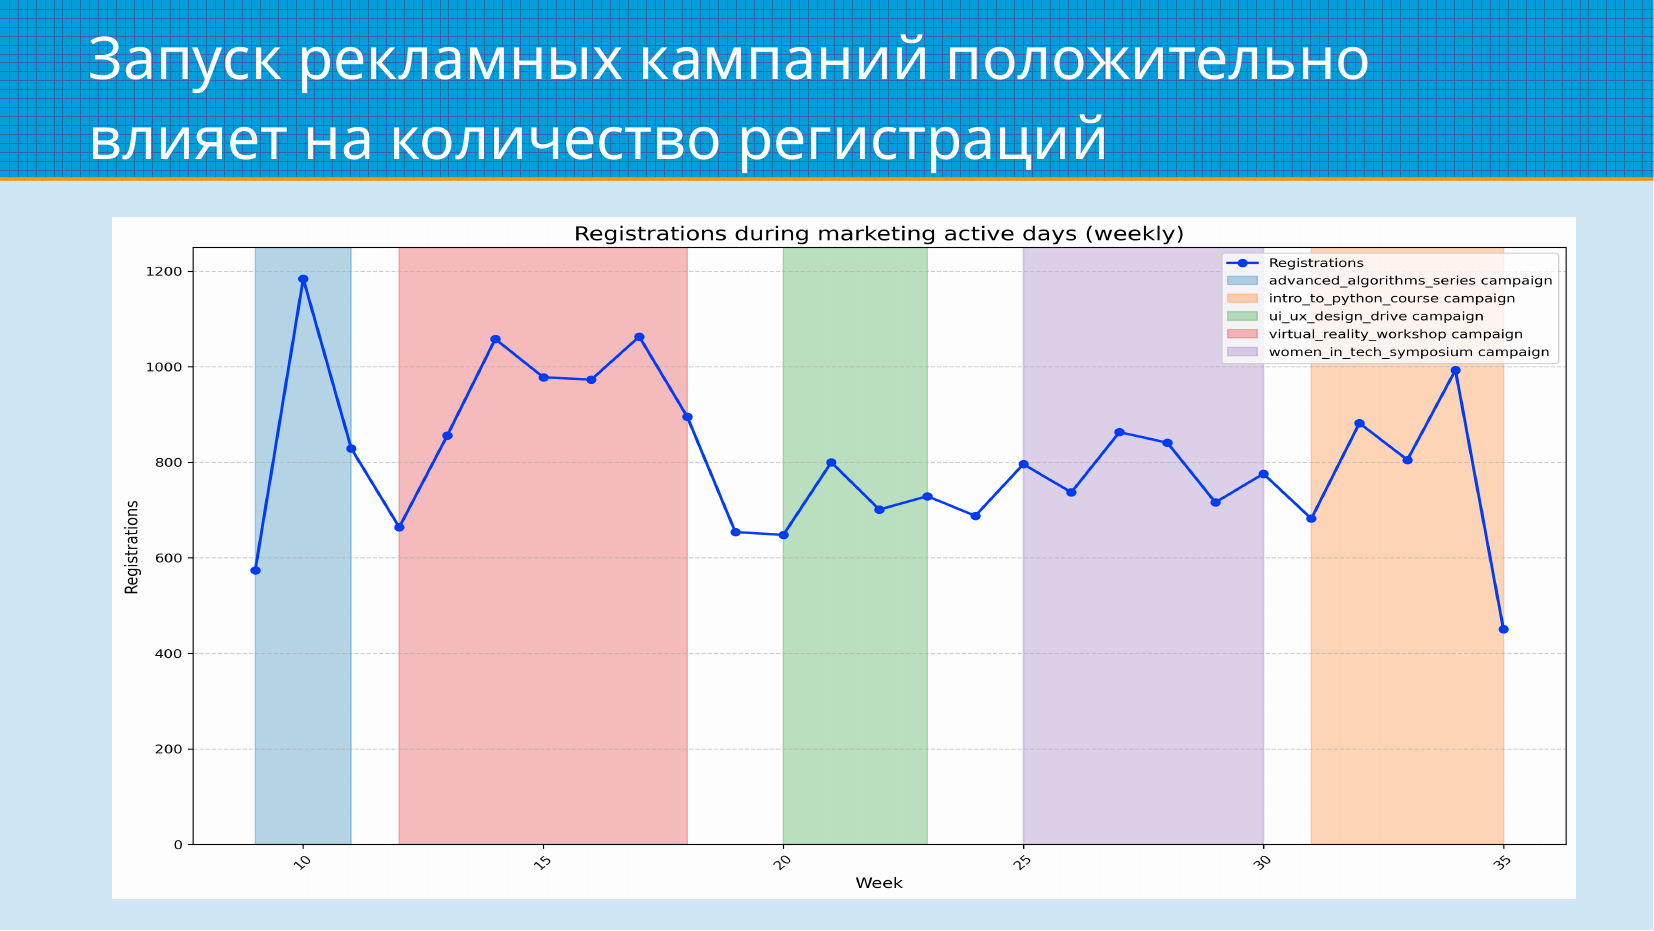

# Запуск рекламных кампаний положительно влияет на количество регистраций